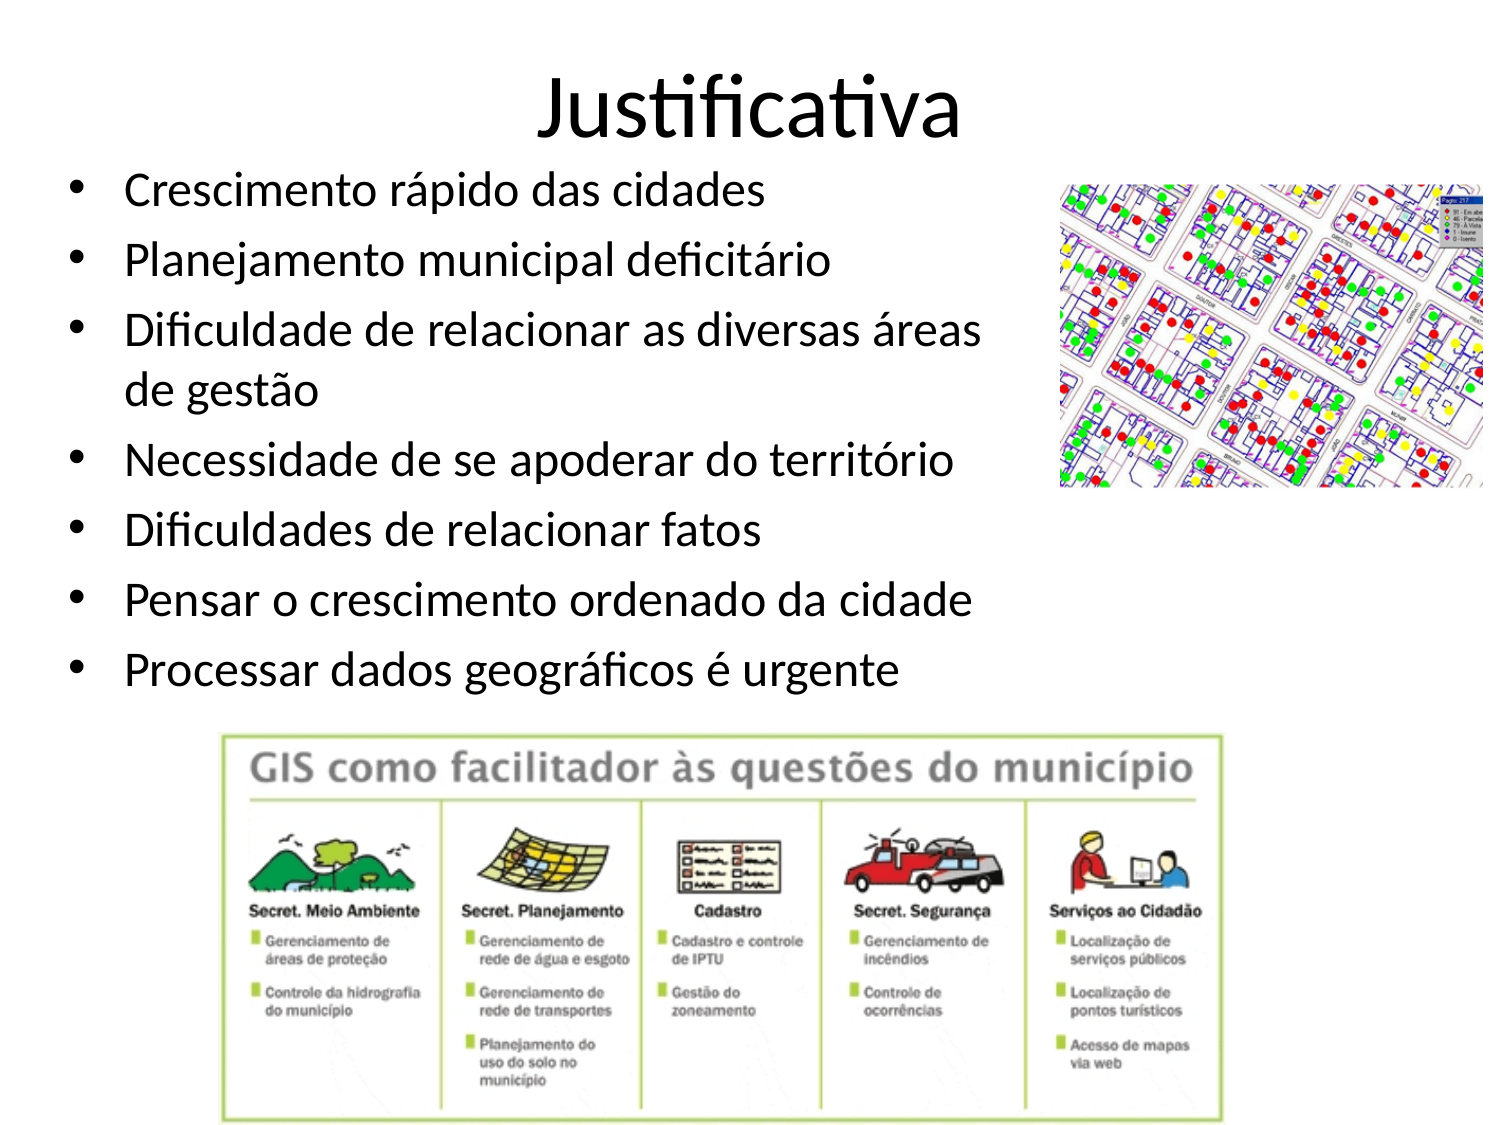

# Justificativa
Crescimento rápido das cidades
Planejamento municipal deficitário
Dificuldade de relacionar as diversas áreas de gestão
Necessidade de se apoderar do território
Dificuldades de relacionar fatos
Pensar o crescimento ordenado da cidade
Processar dados geográficos é urgente